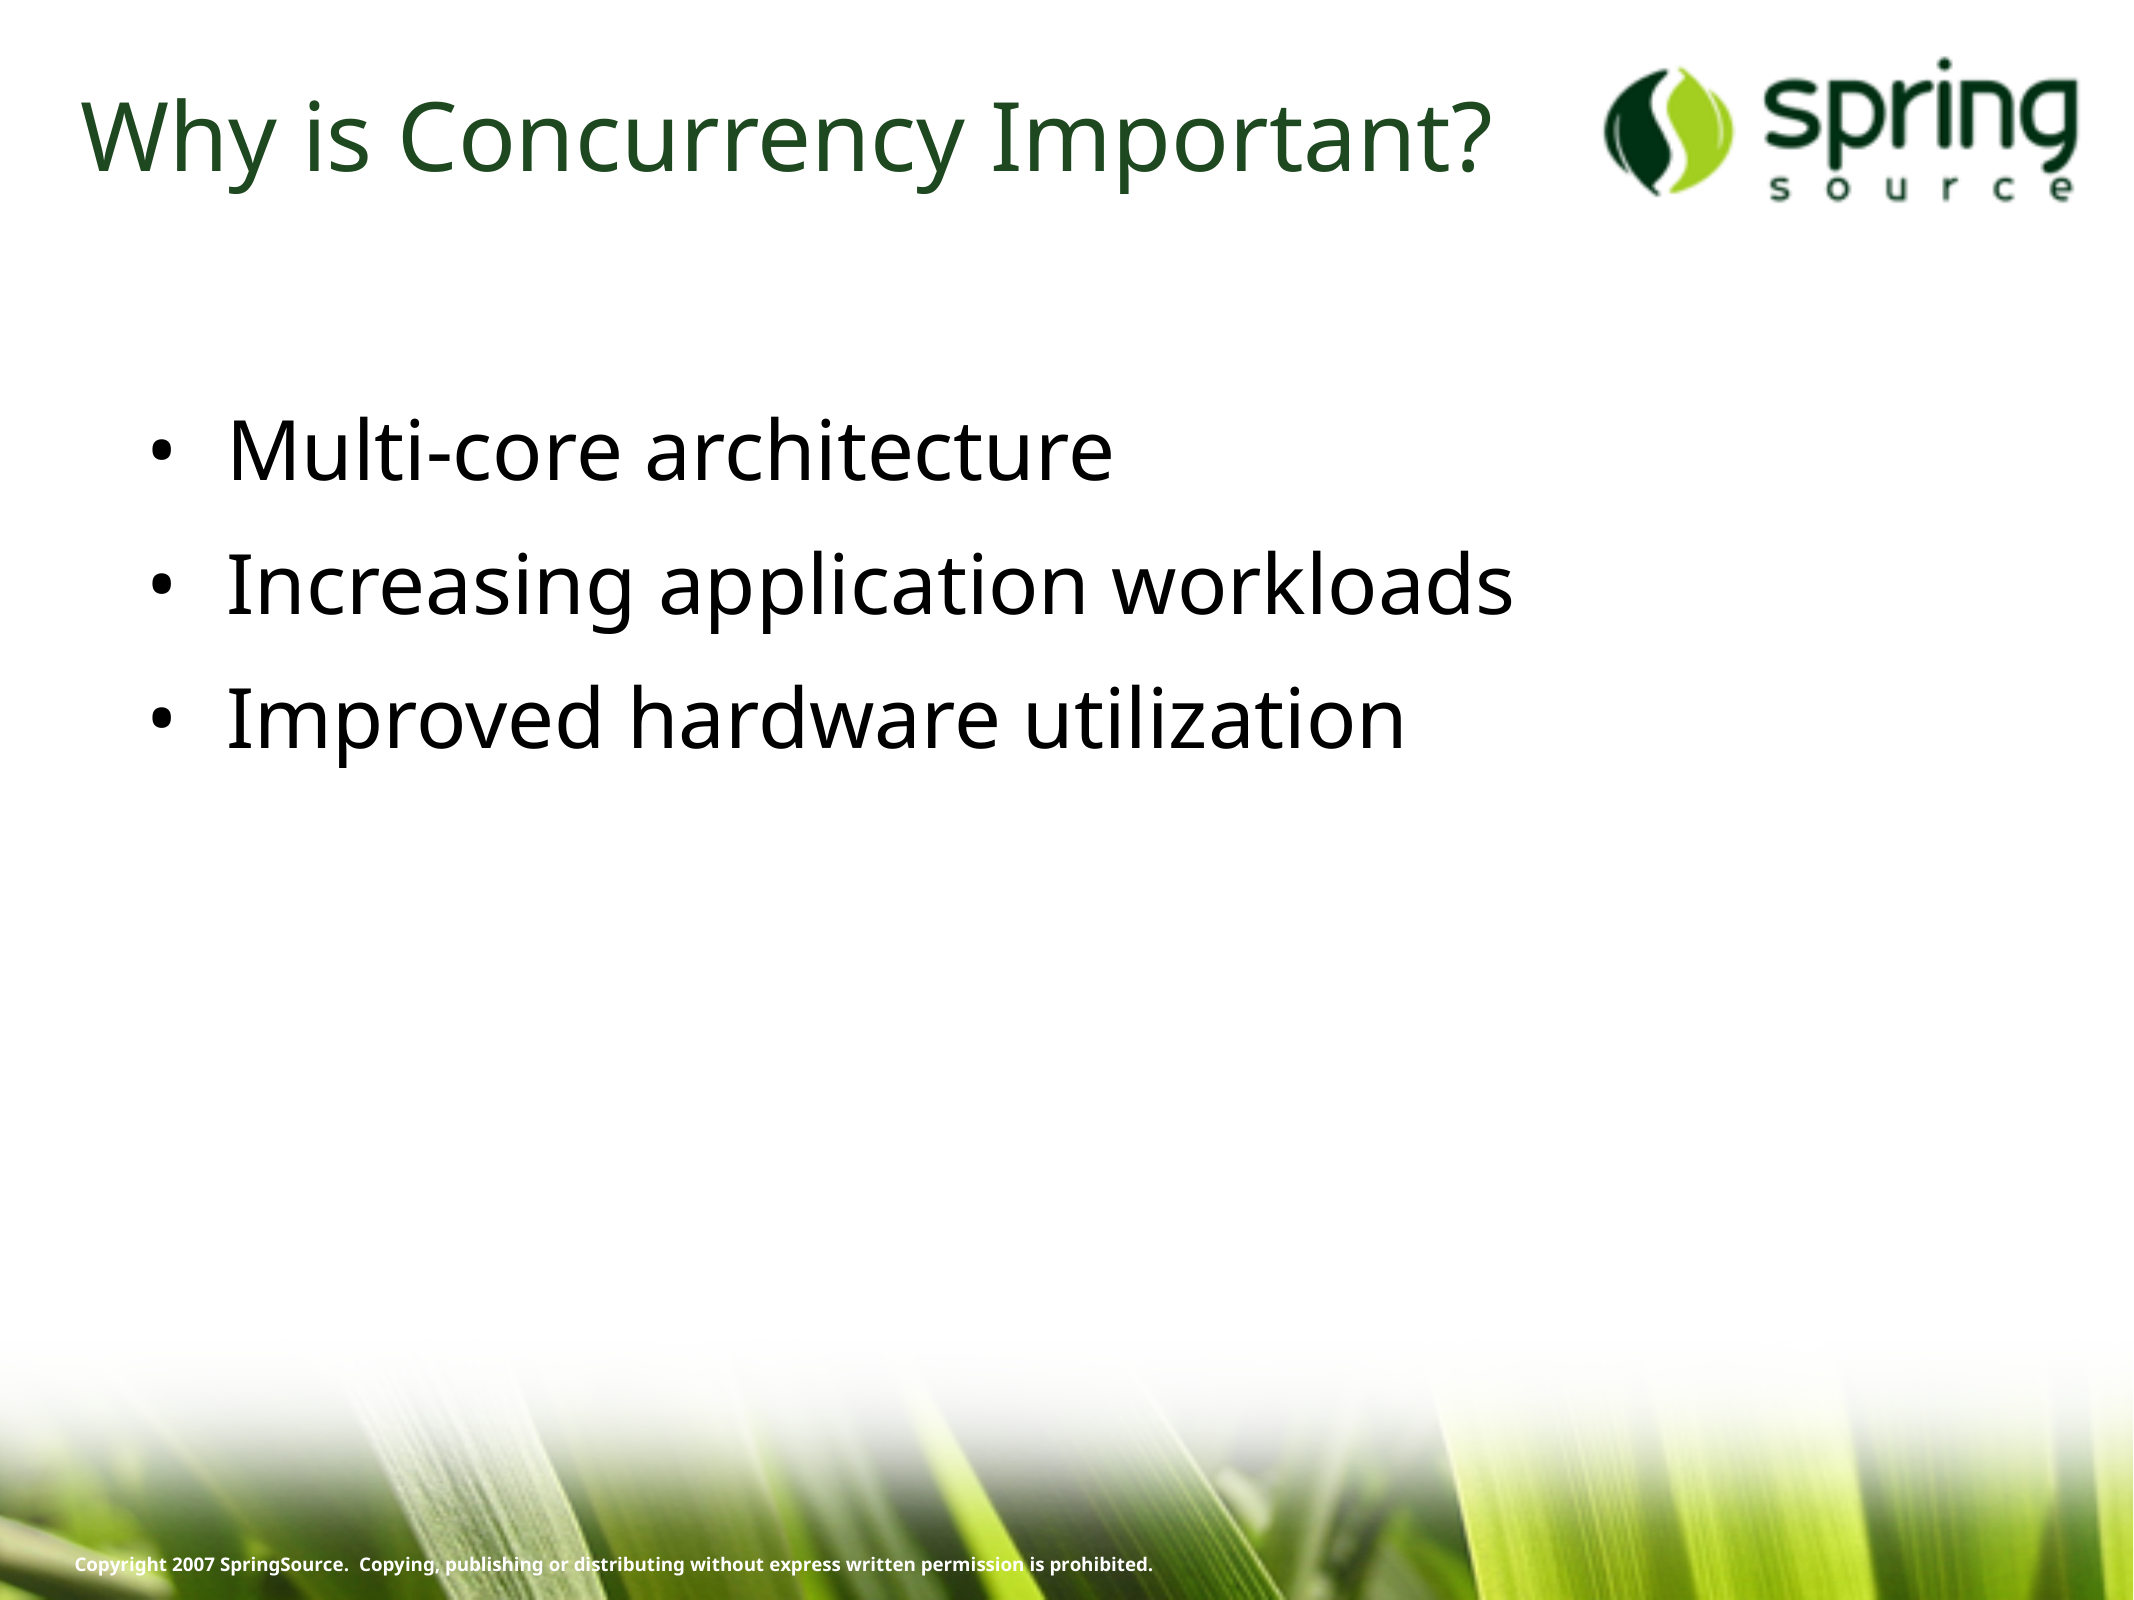

# Why is Concurrency Important?
Multi-core architecture
Increasing application workloads
Improved hardware utilization